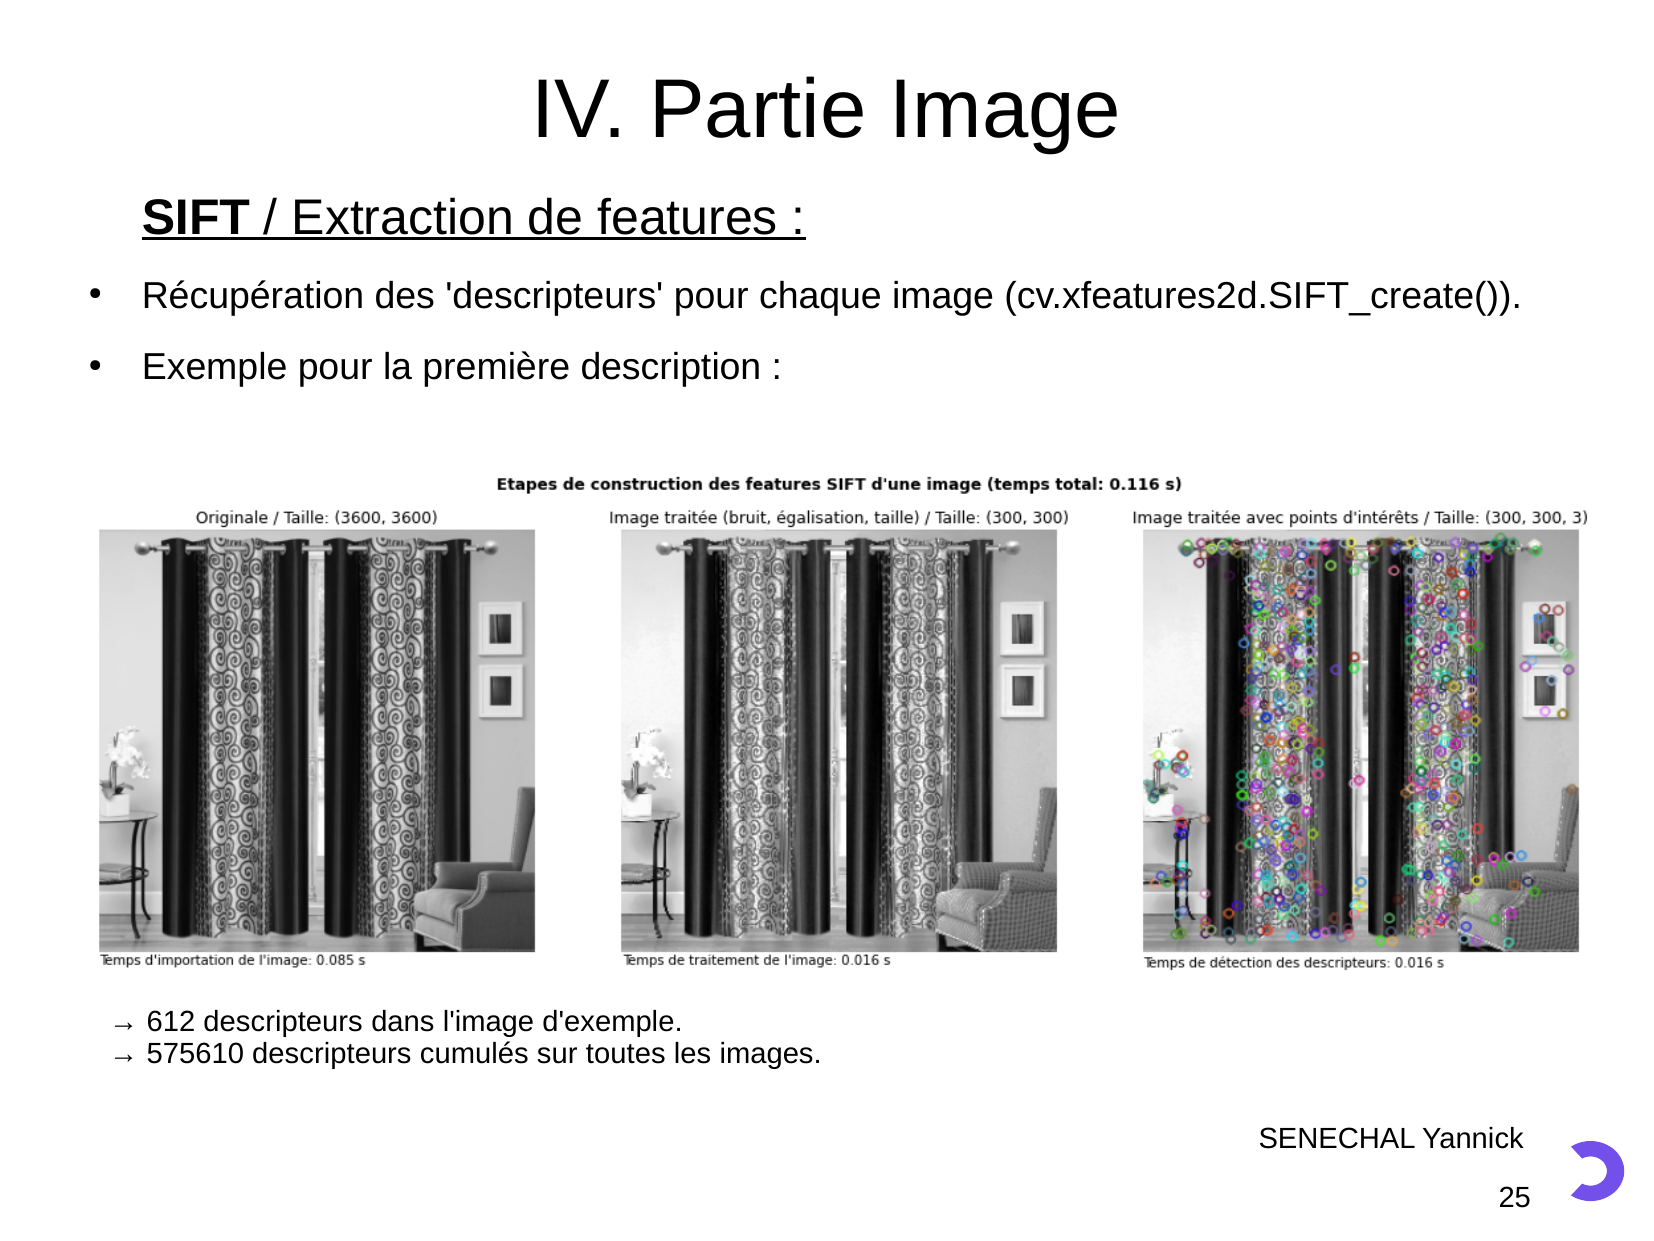

# IV. Partie Image
SIFT / Extraction de features :
Récupération des 'descripteurs' pour chaque image (cv.xfeatures2d.SIFT_create()).
Exemple pour la première description :
→ 612 descripteurs dans l'image d'exemple.
→ 575610 descripteurs cumulés sur toutes les images.
SENECHAL Yannick
25